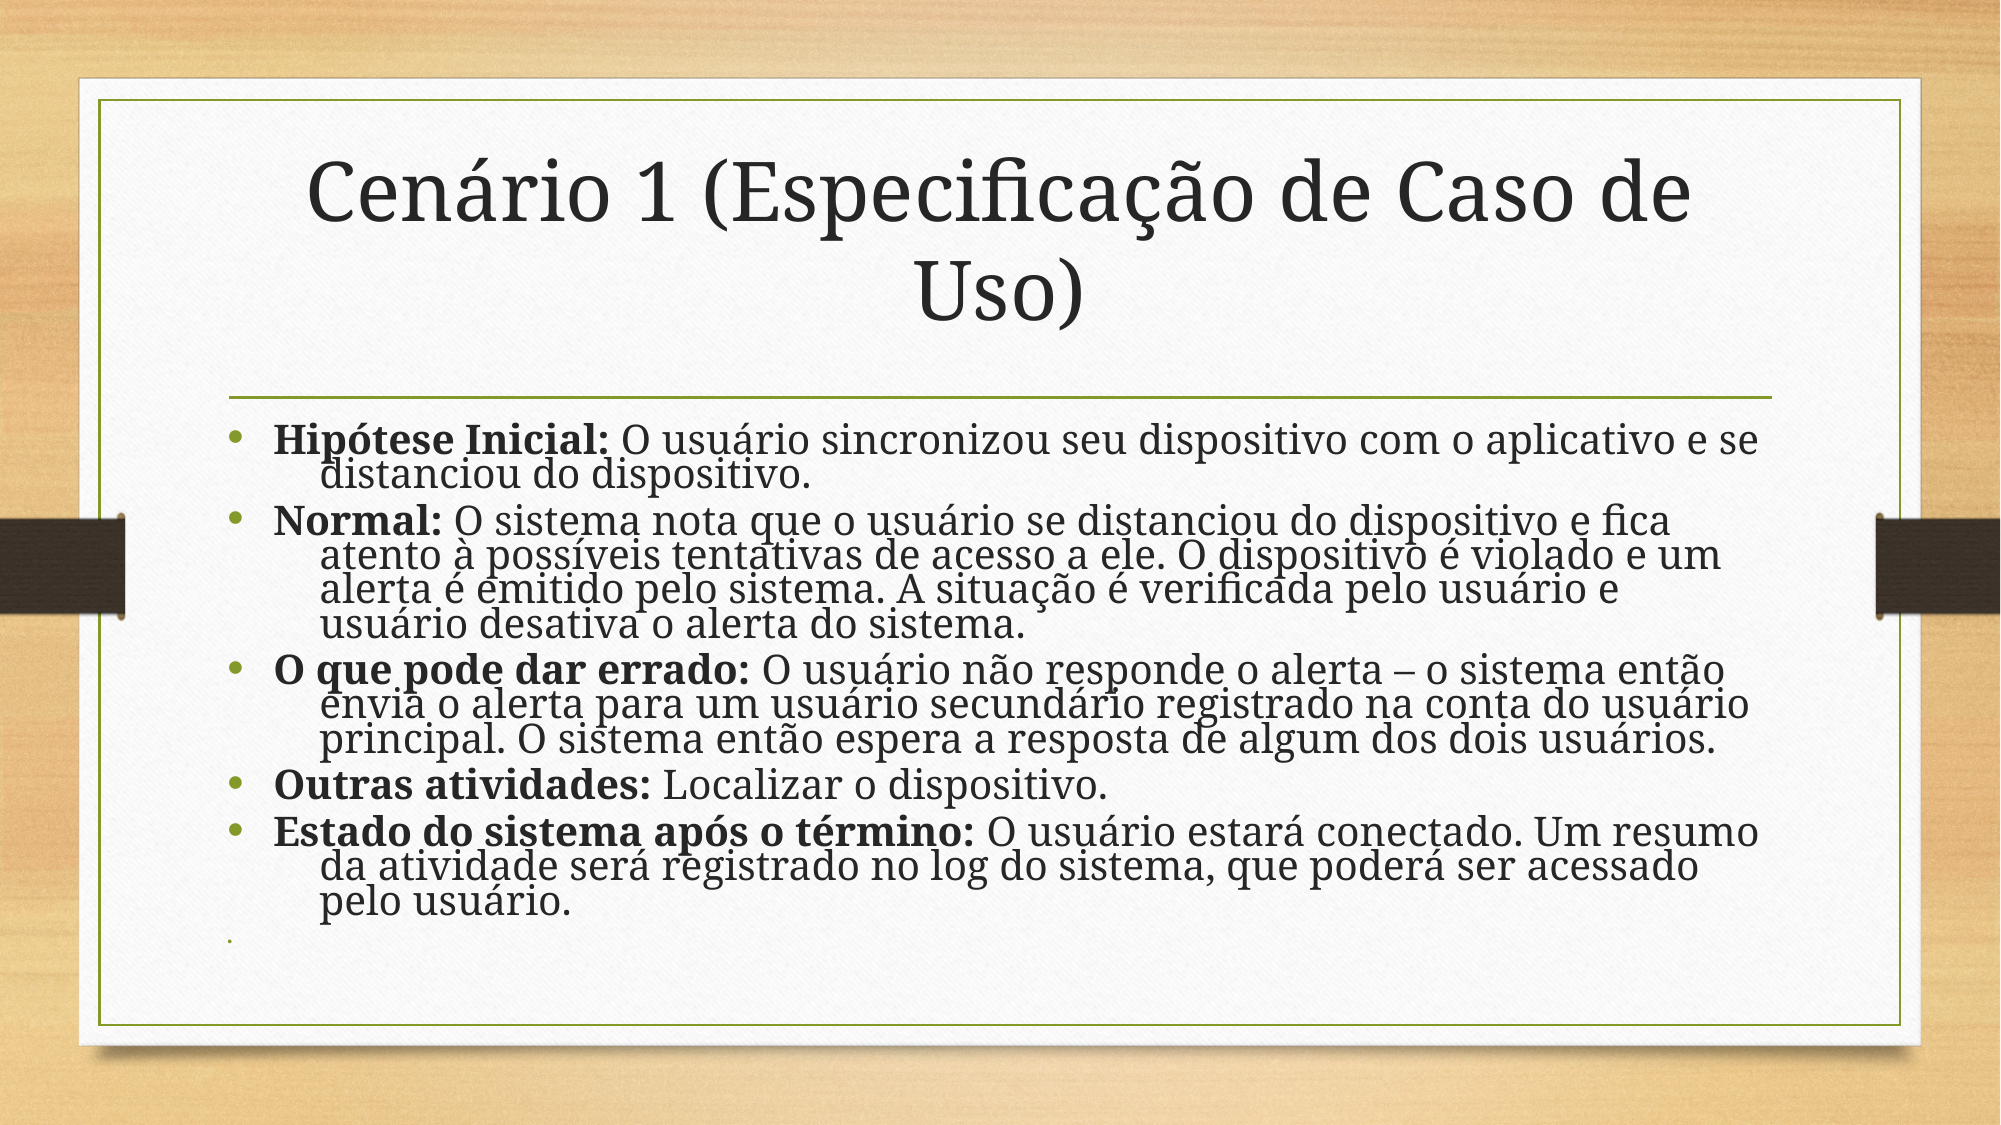

# Cenário 1 (Especificação de Caso de Uso)
Hipótese Inicial: O usuário sincronizou seu dispositivo com o aplicativo e se distanciou do dispositivo.
Normal: O sistema nota que o usuário se distanciou do dispositivo e fica atento à possíveis tentativas de acesso a ele. O dispositivo é violado e um alerta é emitido pelo sistema. A situação é verificada pelo usuário e usuário desativa o alerta do sistema.
O que pode dar errado: O usuário não responde o alerta – o sistema então envia o alerta para um usuário secundário registrado na conta do usuário principal. O sistema então espera a resposta de algum dos dois usuários.
Outras atividades: Localizar o dispositivo.
Estado do sistema após o término: O usuário estará conectado. Um resumo da atividade será registrado no log do sistema, que poderá ser acessado pelo usuário.